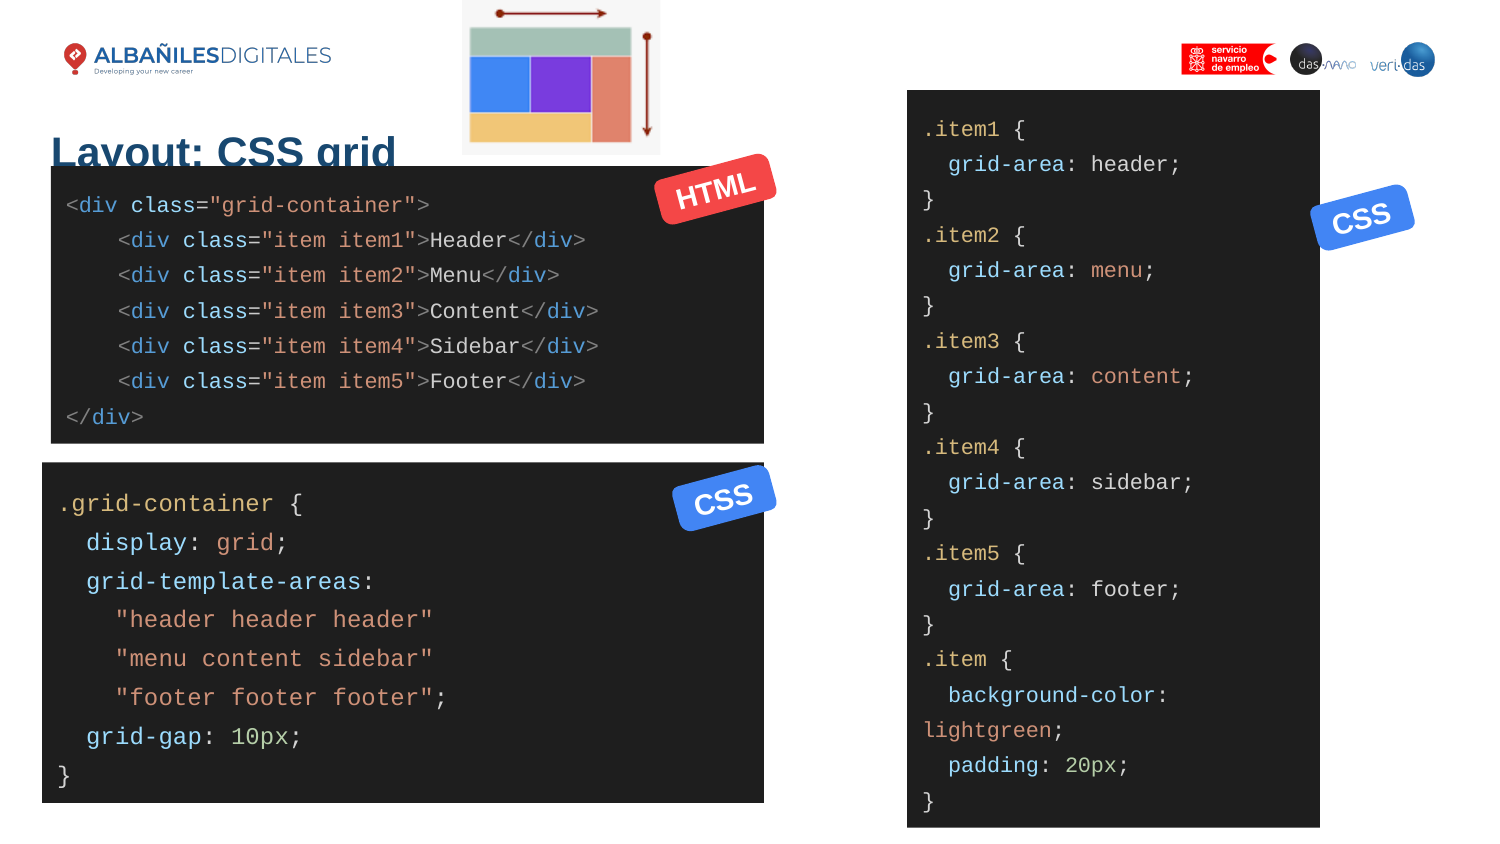

.item1 {
 grid-area: header;
}
.item2 {
 grid-area: menu;
}
.item3 {
 grid-area: content;
}
.item4 {
 grid-area: sidebar;
}
.item5 {
 grid-area: footer;
}
.item {
 background-color: lightgreen;
 padding: 20px;
}
Layout: CSS grid
HTML
<div class="grid-container">
 <div class="item item1">Header</div>
 <div class="item item2">Menu</div>
 <div class="item item3">Content</div>
 <div class="item item4">Sidebar</div>
 <div class="item item5">Footer</div>
</div>
CSS
.grid-container {
 display: grid;
 grid-template-areas:
 "header header header"
 "menu content sidebar"
 "footer footer footer";
 grid-gap: 10px;
}
CSS